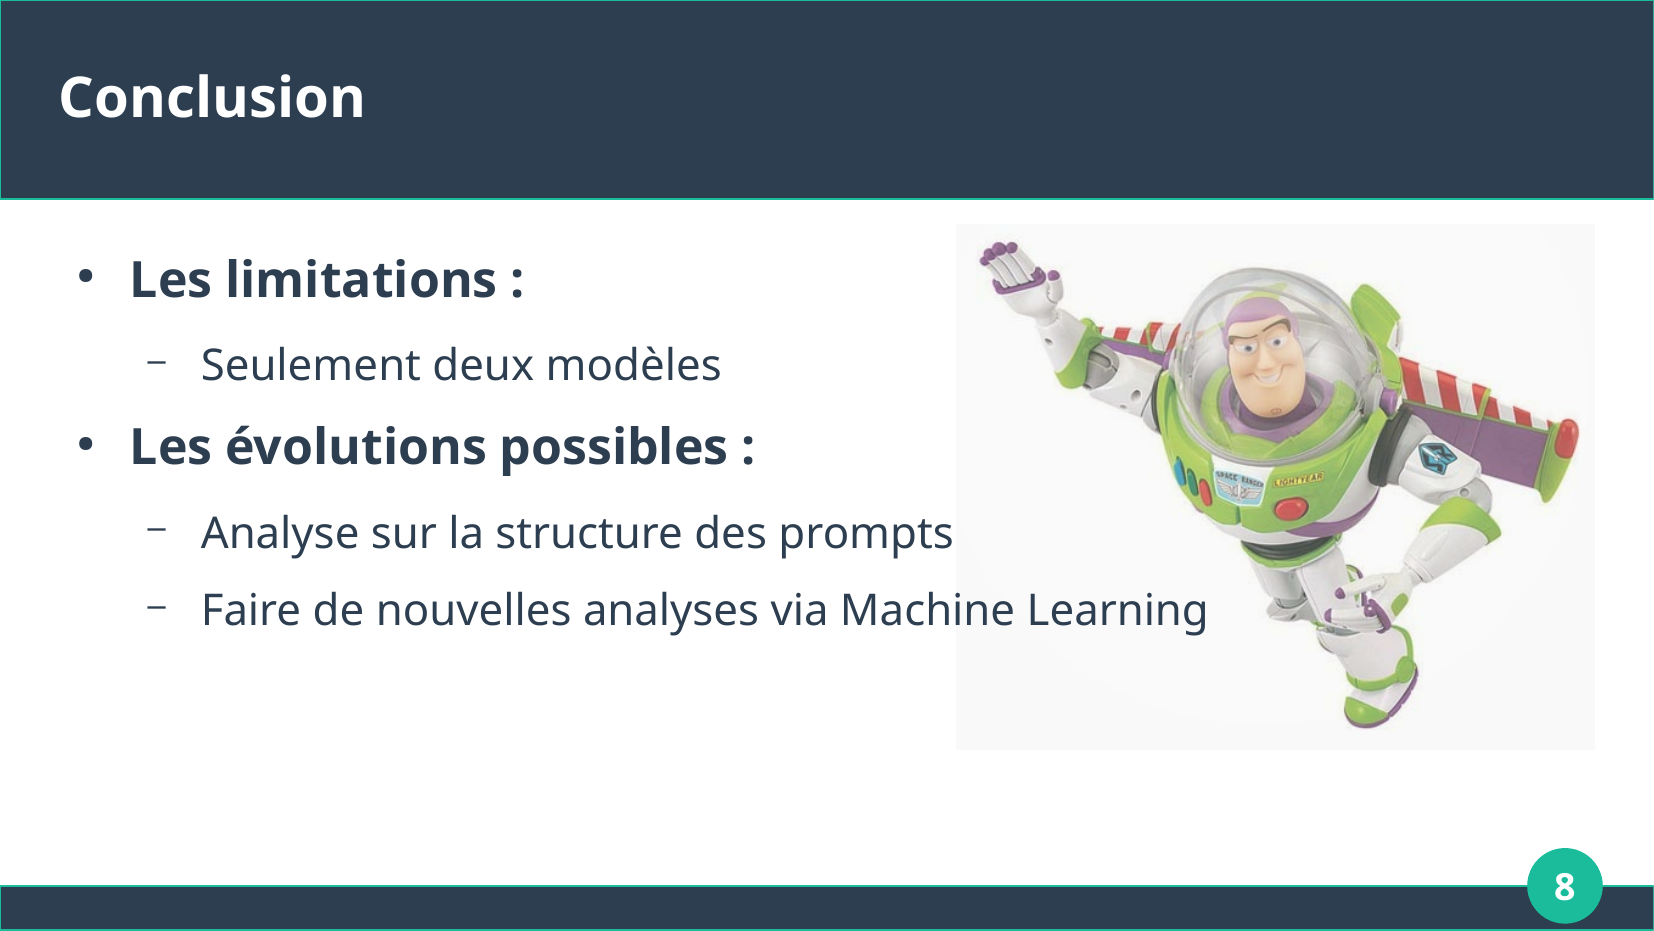

# Conclusion
Les limitations :
Seulement deux modèles
Les évolutions possibles :
Analyse sur la structure des prompts
Faire de nouvelles analyses via Machine Learning
8